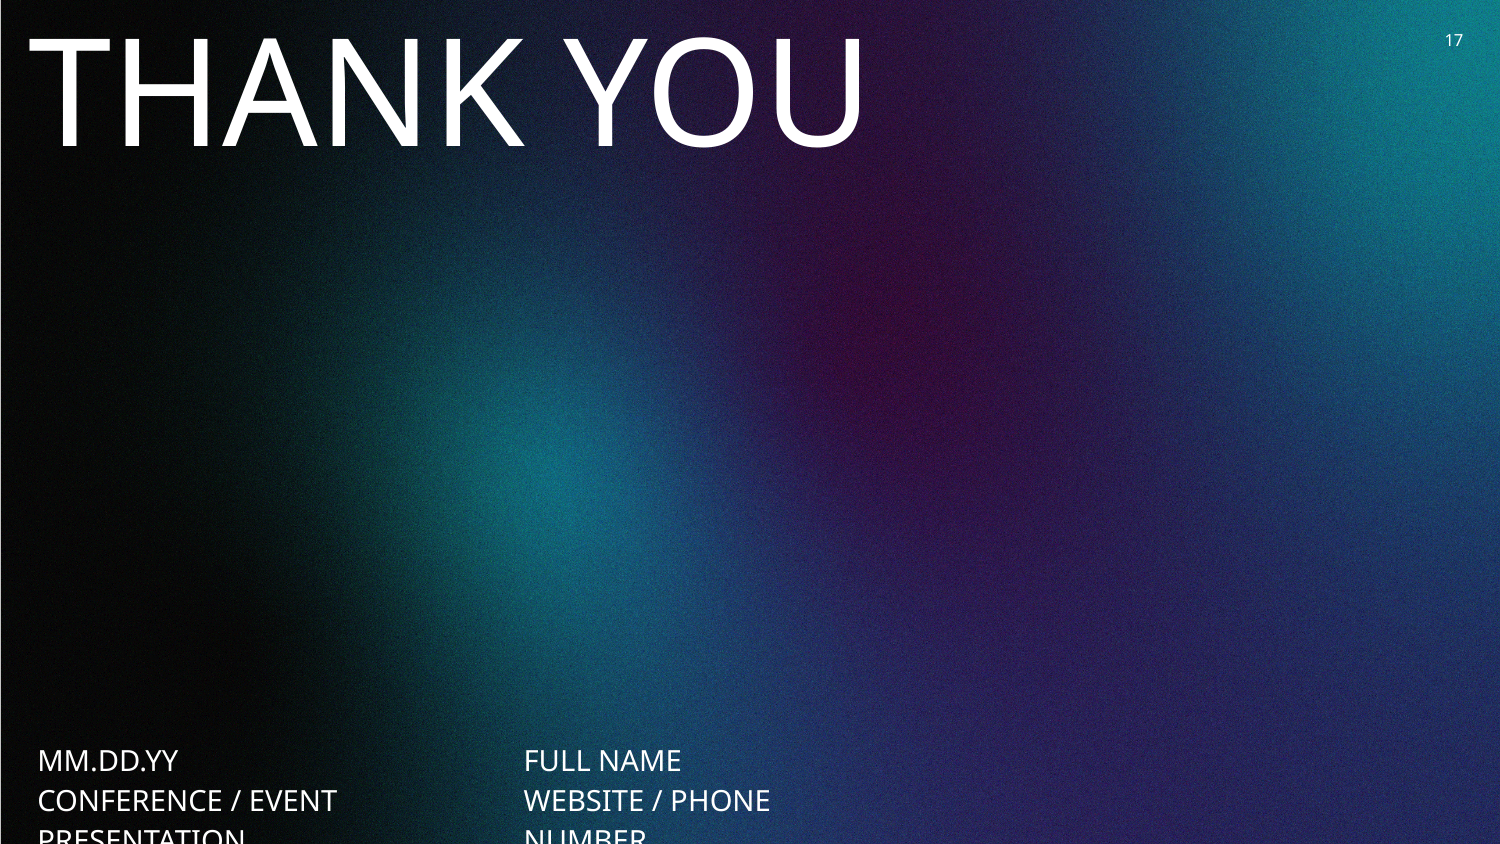

# THANK YOU
MM.DD.YY
CONFERENCE / EVENT PRESENTATION
FULL NAME
WEBSITE / PHONE NUMBER